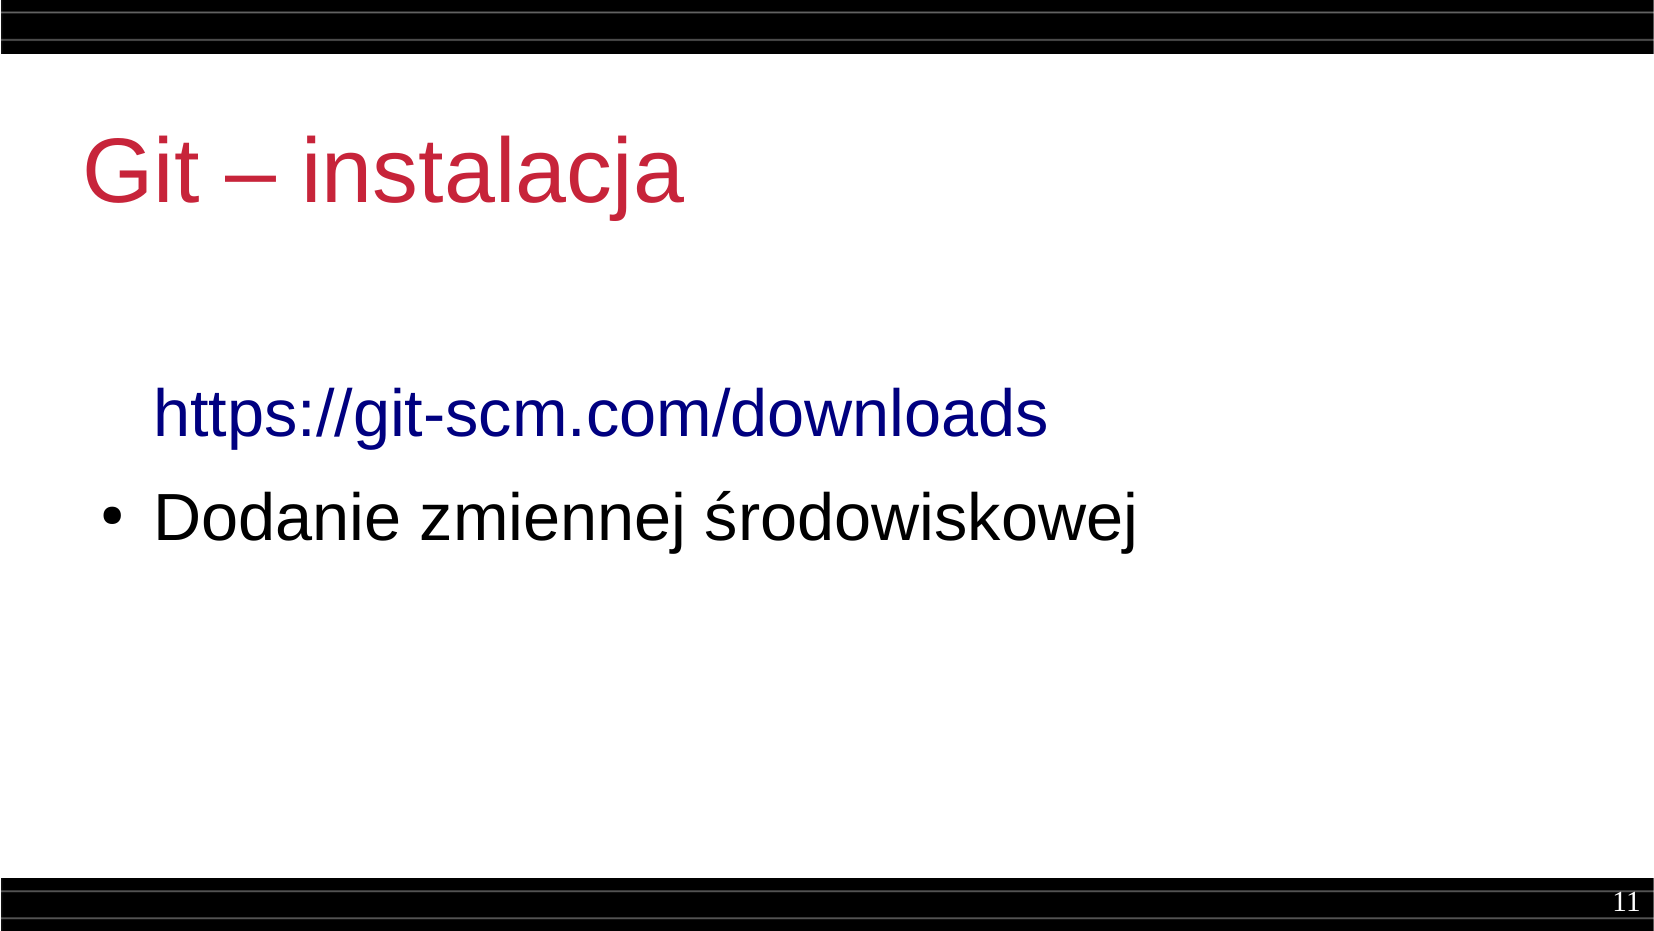

# Git – instalacja
https://git-scm.com/downloads
Dodanie zmiennej środowiskowej